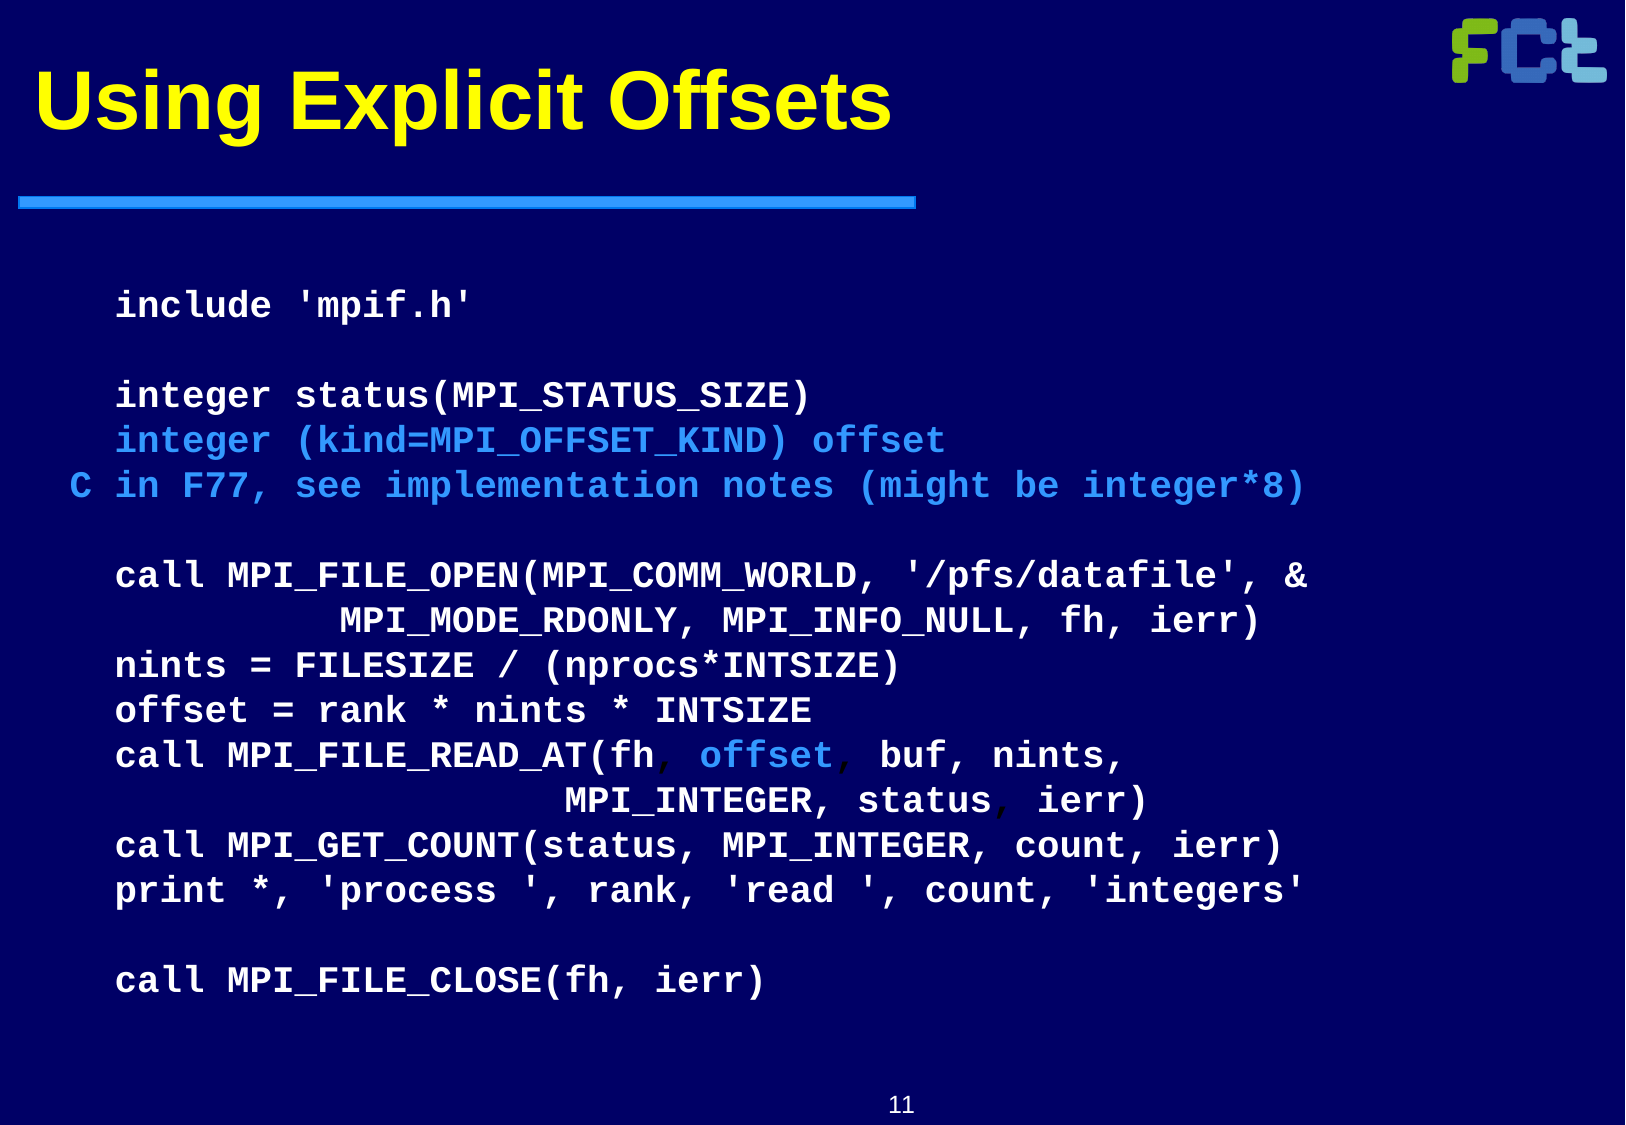

# Using Explicit Offsets
 include 'mpif.h'
 integer status(MPI_STATUS_SIZE)
 integer (kind=MPI_OFFSET_KIND) offset
C in F77, see implementation notes (might be integer*8)
 call MPI_FILE_OPEN(MPI_COMM_WORLD, '/pfs/datafile', &
 MPI_MODE_RDONLY, MPI_INFO_NULL, fh, ierr)
 nints = FILESIZE / (nprocs*INTSIZE)
 offset = rank * nints * INTSIZE
 call MPI_FILE_READ_AT(fh, offset, buf, nints,
 MPI_INTEGER, status, ierr)
 call MPI_GET_COUNT(status, MPI_INTEGER, count, ierr)
 print *, 'process ', rank, 'read ', count, 'integers'
 call MPI_FILE_CLOSE(fh, ierr)